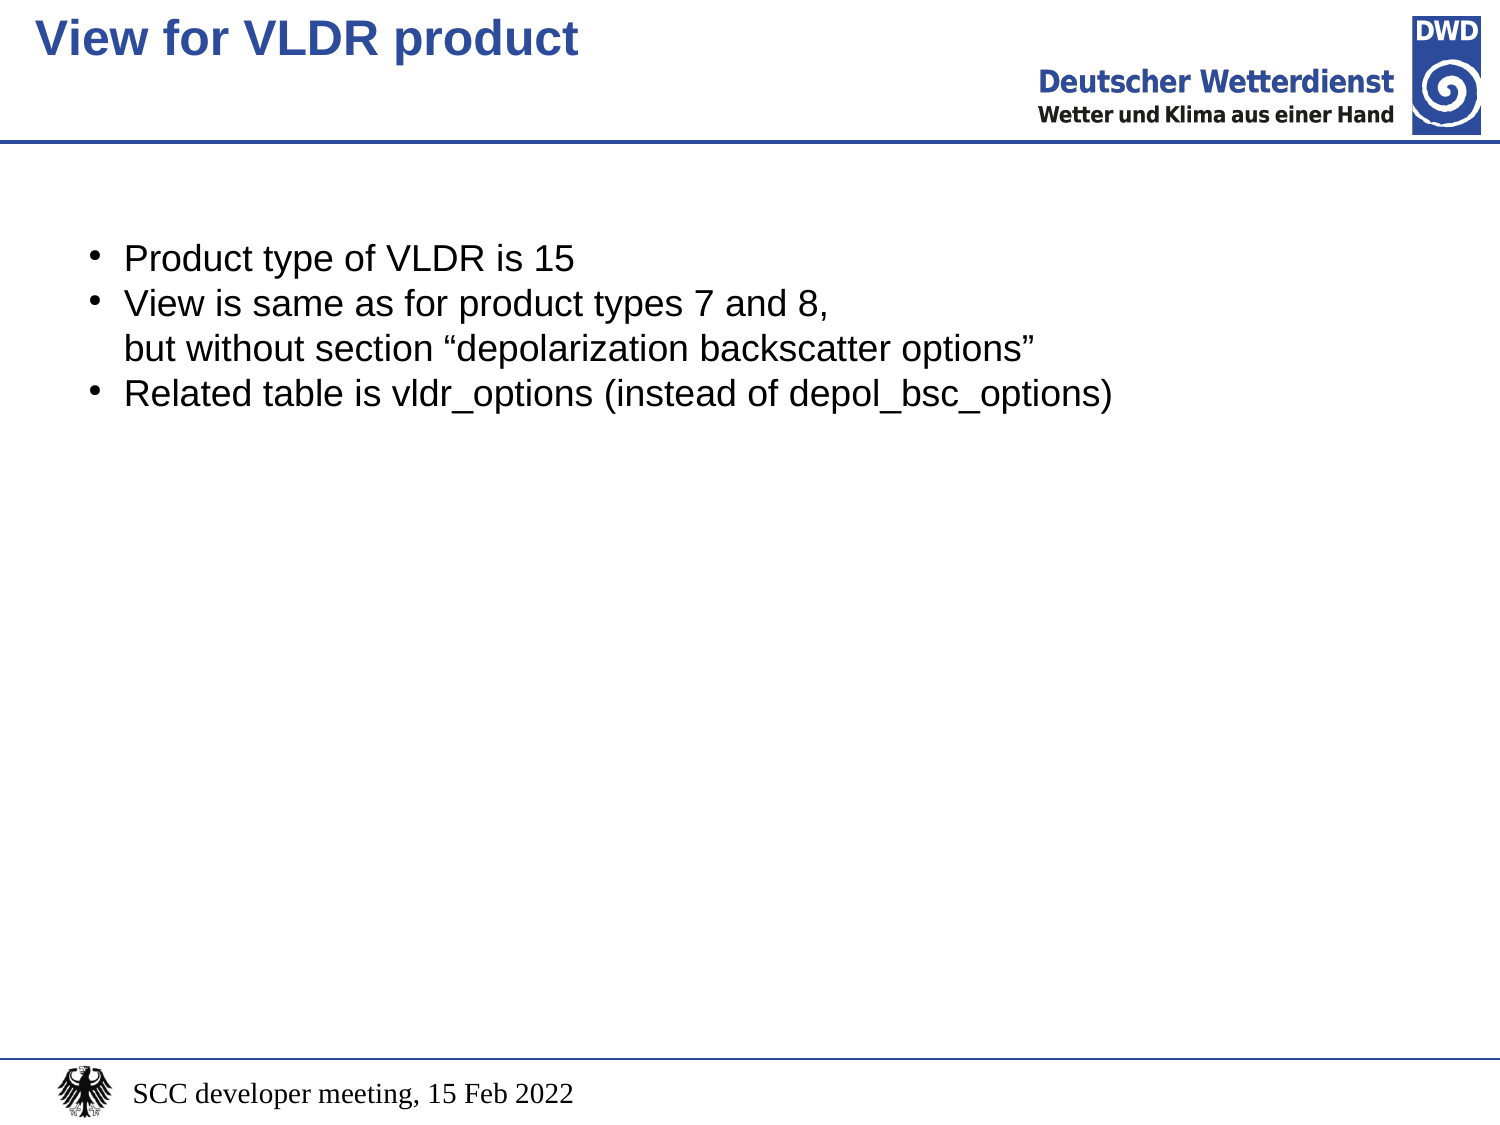

View for VLDR product
Product type of VLDR is 15
View is same as for product types 7 and 8, 	 but without section “depolarization backscatter options”
Related table is vldr_options (instead of depol_bsc_options)